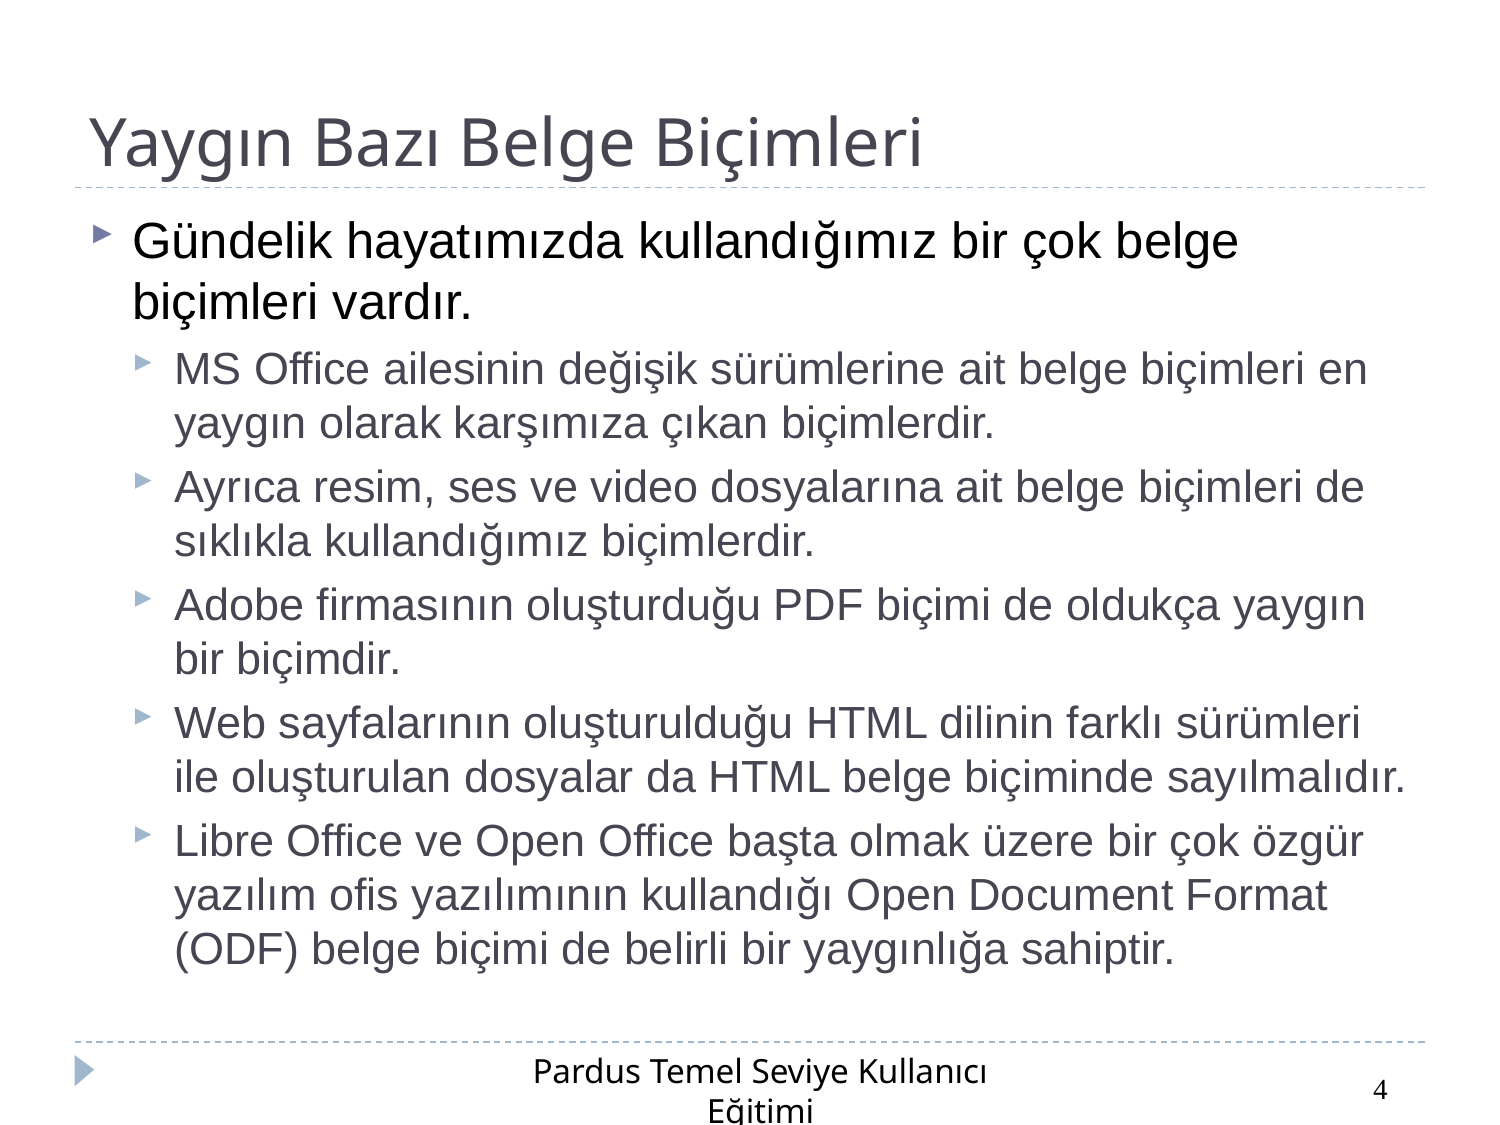

# Yaygın Bazı Belge Biçimleri
Gündelik hayatımızda kullandığımız bir çok belge biçimleri vardır.
MS Office ailesinin değişik sürümlerine ait belge biçimleri en yaygın olarak karşımıza çıkan biçimlerdir.
Ayrıca resim, ses ve video dosyalarına ait belge biçimleri de sıklıkla kullandığımız biçimlerdir.
Adobe firmasının oluşturduğu PDF biçimi de oldukça yaygın bir biçimdir.
Web sayfalarının oluşturulduğu HTML dilinin farklı sürümleri ile oluşturulan dosyalar da HTML belge biçiminde sayılmalıdır.
Libre Office ve Open Office başta olmak üzere bir çok özgür yazılım ofis yazılımının kullandığı Open Document Format (ODF) belge biçimi de belirli bir yaygınlığa sahiptir.